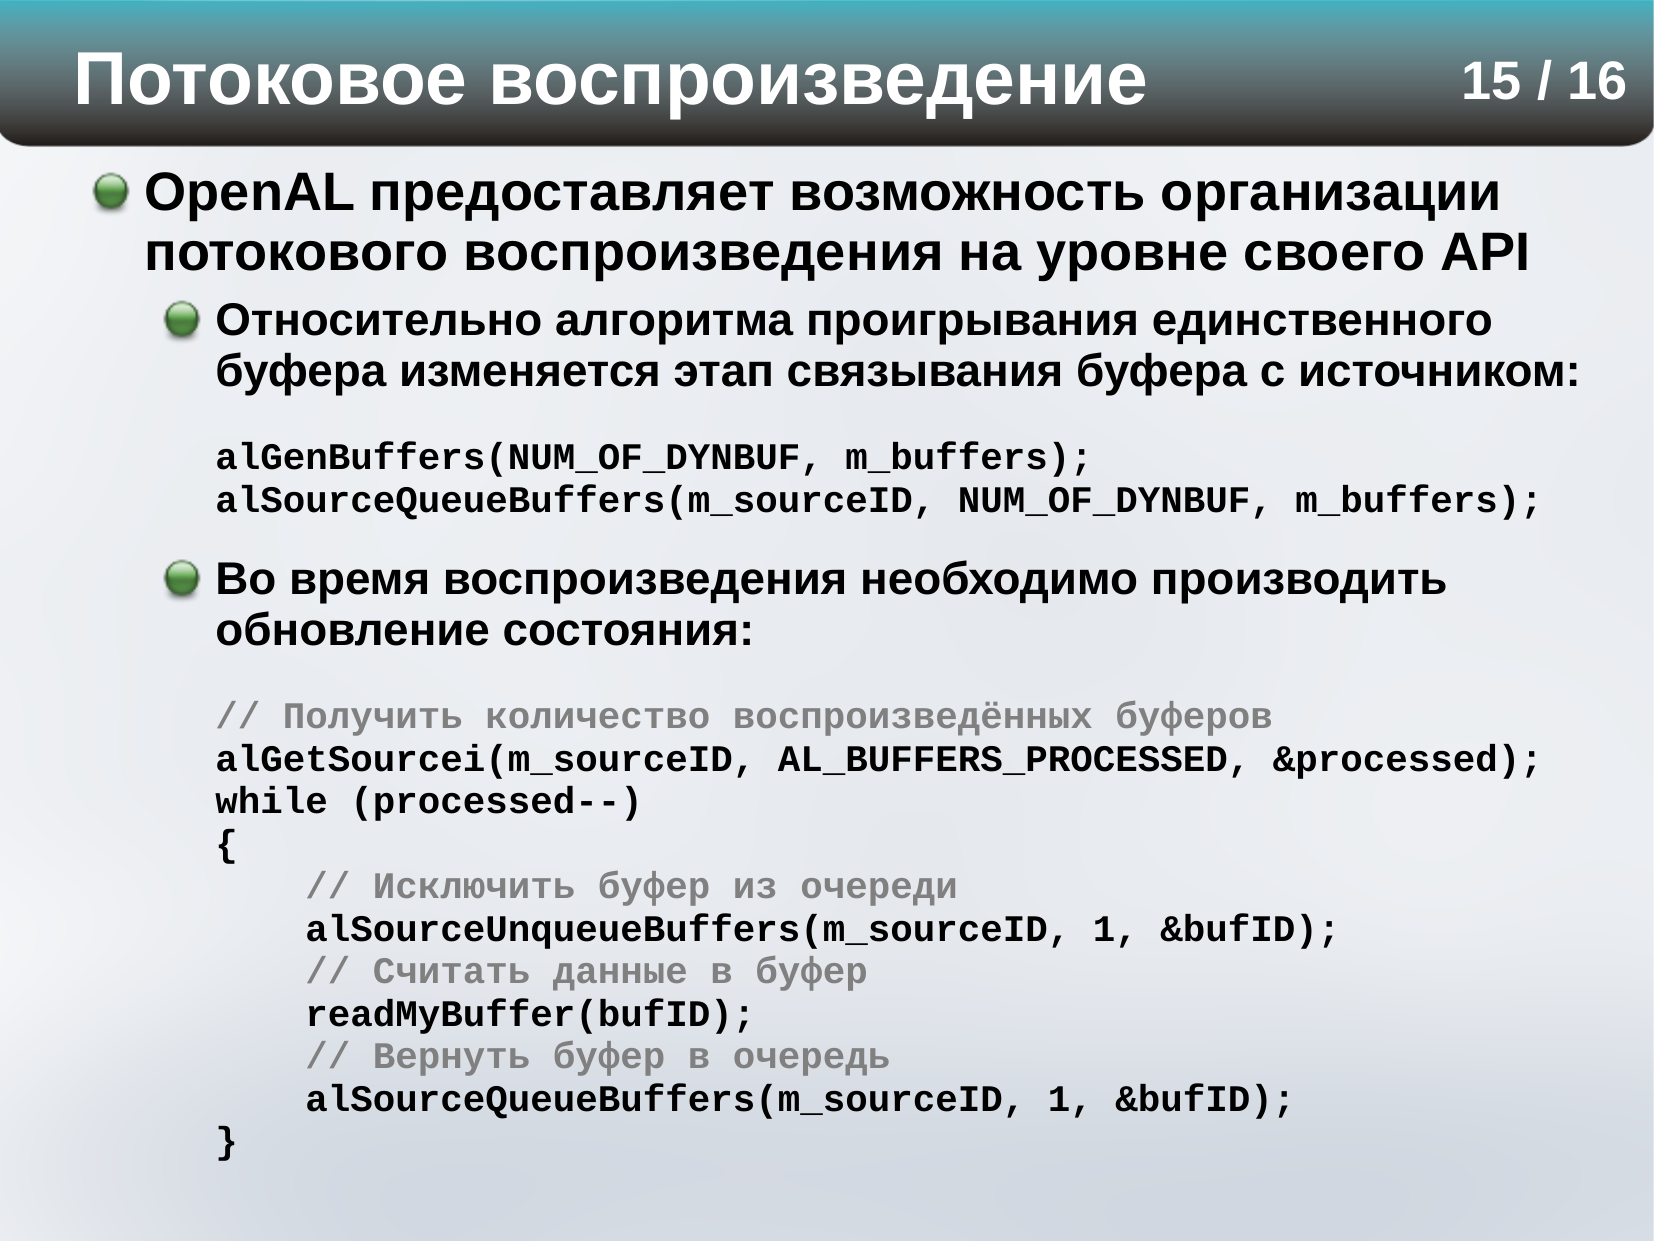

Потоковое воспроизведение
OpenAL предоставляет возможность организации потокового воспроизведения на уровне своего API
Относительно алгоритма проигрывания единственного буфера изменяется этап связывания буфера с источником:
alGenBuffers(NUM_OF_DYNBUF, m_buffers);
alSourceQueueBuffers(m_sourceID, NUM_OF_DYNBUF, m_buffers);
Во время воспроизведения необходимо производить обновление состояния:
// Получить количество воспроизведённых буферов
alGetSourcei(m_sourceID, AL_BUFFERS_PROCESSED, &processed);
while (processed--)
{
 // Исключить буфер из очереди
 alSourceUnqueueBuffers(m_sourceID, 1, &bufID);
 // Считать данные в буфер
 readMyBuffer(bufID);
 // Вернуть буфер в очередь
 alSourceQueueBuffers(m_sourceID, 1, &bufID);
}